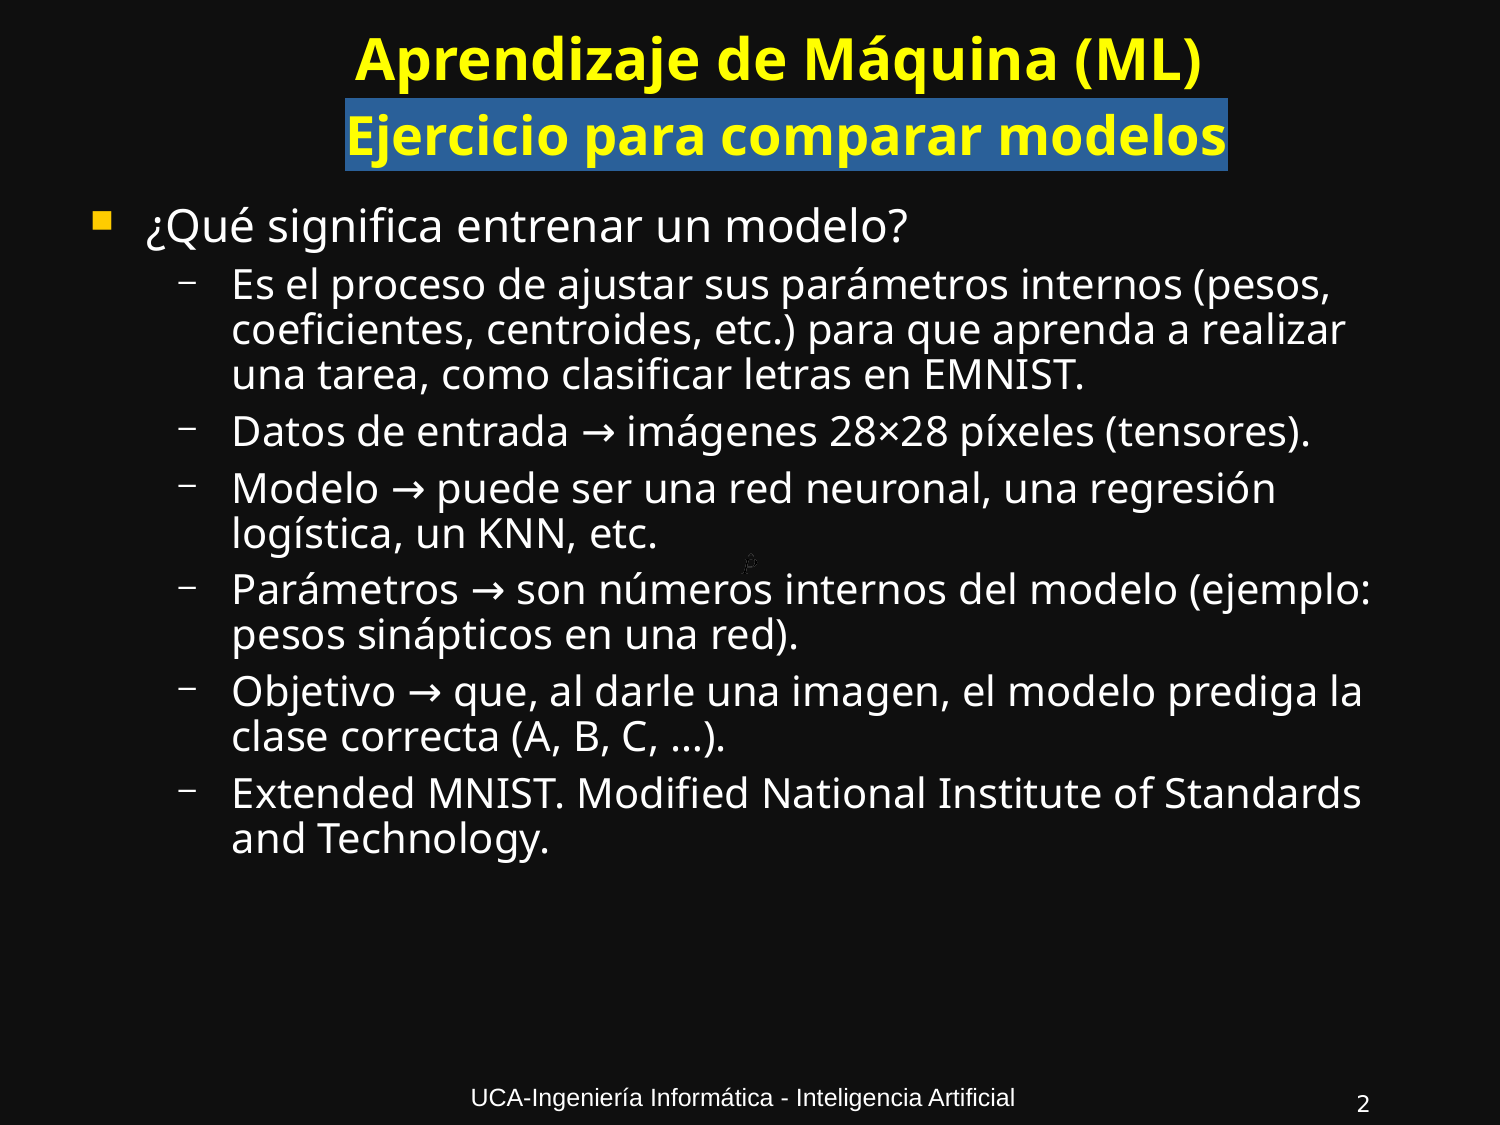

# Aprendizaje de Máquina (ML) Ejercicio para comparar modelos
¿Qué significa entrenar un modelo?
Es el proceso de ajustar sus parámetros internos (pesos, coeficientes, centroides, etc.) para que aprenda a realizar una tarea, como clasificar letras en EMNIST.
Datos de entrada → imágenes 28×28 píxeles (tensores).
Modelo → puede ser una red neuronal, una regresión logística, un KNN, etc.
Parámetros → son números internos del modelo (ejemplo: pesos sinápticos en una red).
Objetivo → que, al darle una imagen, el modelo prediga la clase correcta (A, B, C, …).
Extended MNIST. Modified National Institute of Standards and Technology.